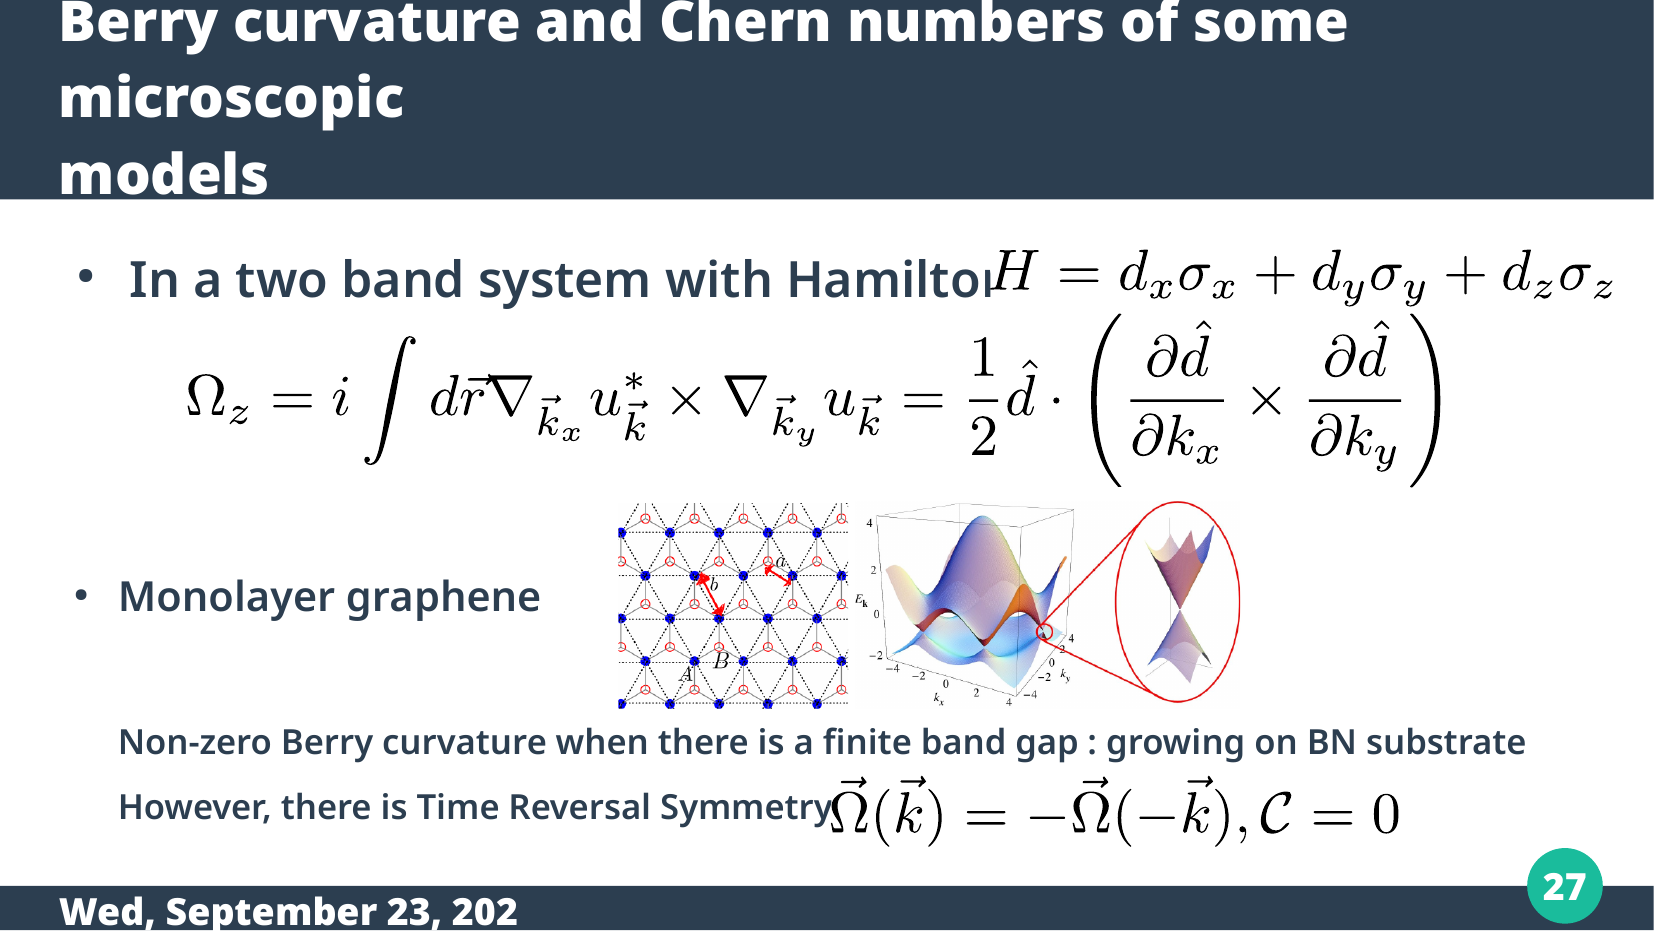

# Berry curvature and Chern numbers of some microscopic models
In a two band system with Hamiltonian
Monolayer graphene
Non-zero Berry curvature when there is a finite band gap : growing on BN substrate
However, there is Time Reversal Symmetry, so